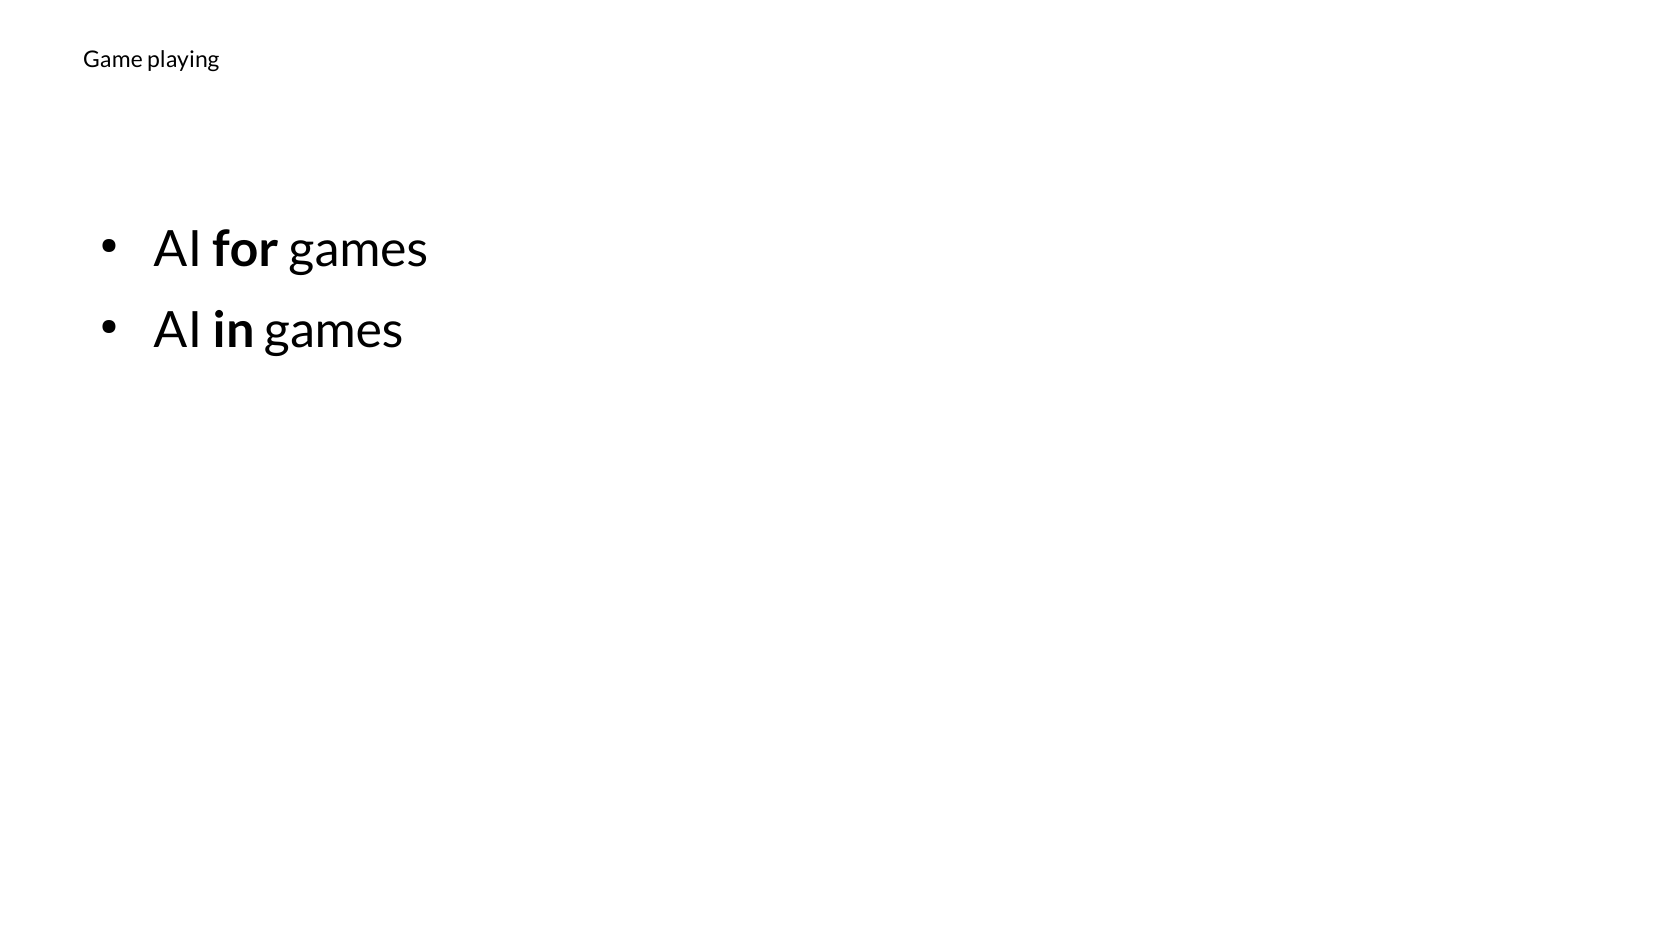

# Game playing
AI for games
AI in games